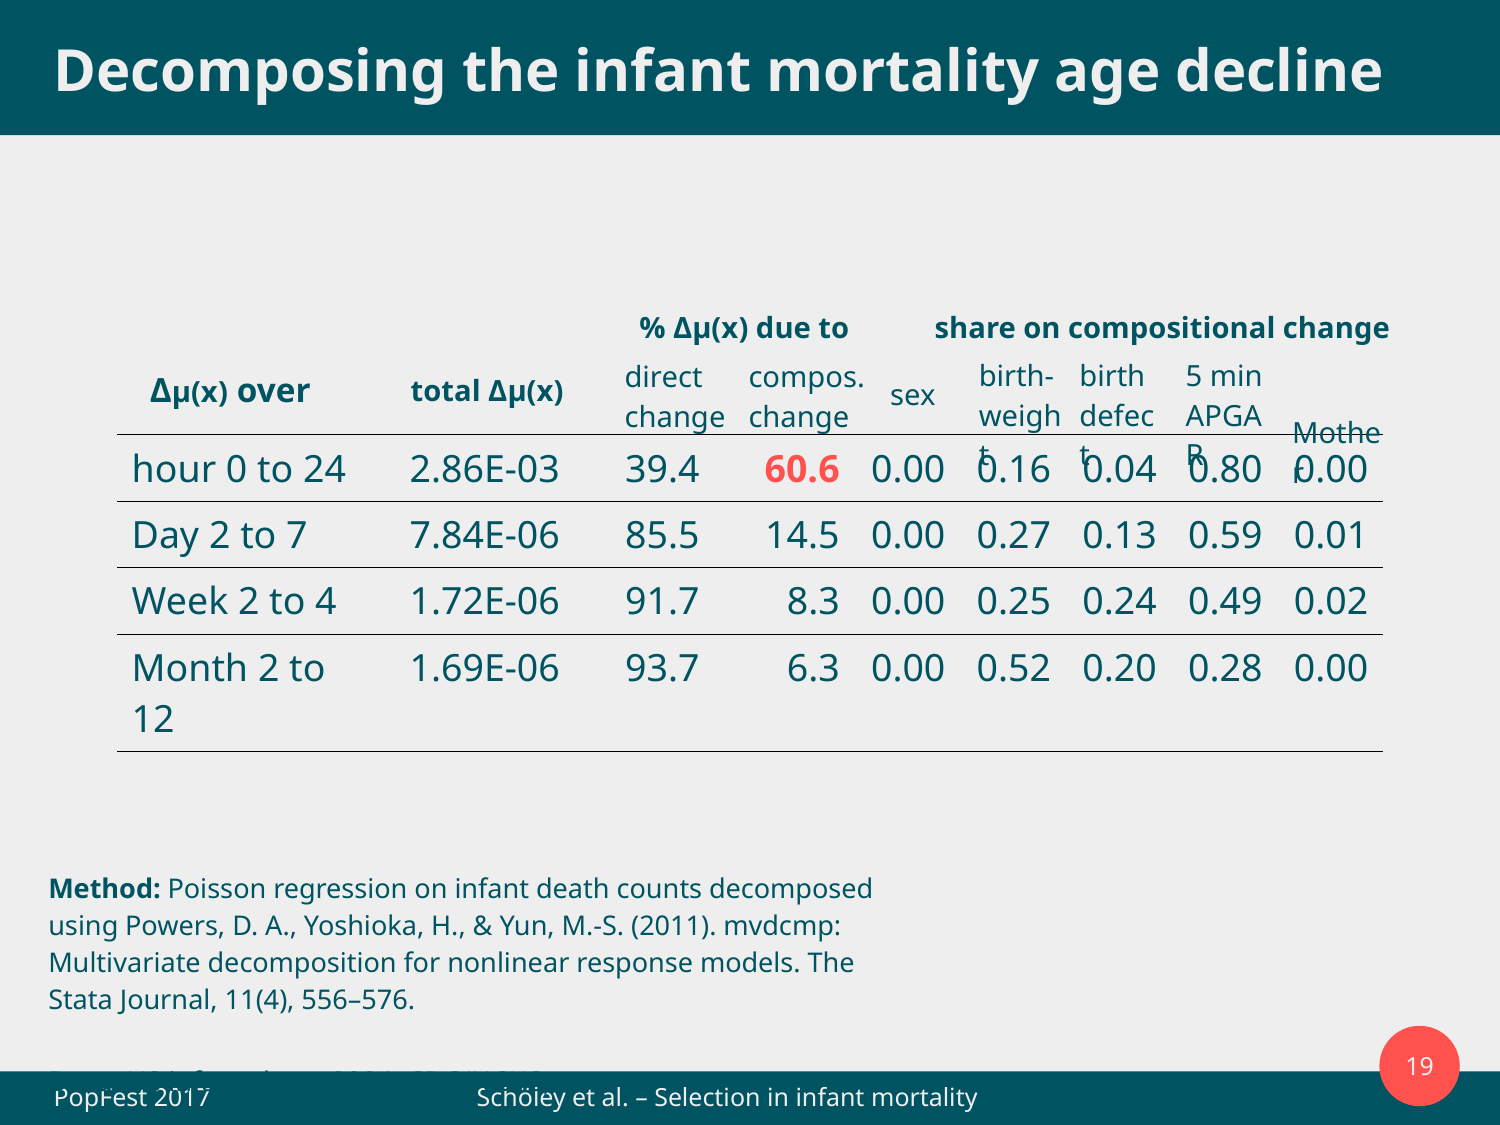

# Decomposing the infant mortality age decline
% Δµ(x) due to
share on compositional change
birth-
weight
birth
defect
5 min
APGAR
compos.
change
direct
change
Δµ(x) over
total Δµ(x)
 Mother
sex
| hour 0 to 24 | 2.86E-03 | 39.4 | 60.6 | 0.00 | 0.16 | 0.04 | 0.80 | 0.00 |
| --- | --- | --- | --- | --- | --- | --- | --- | --- |
| Day 2 to 7 | 7.84E-06 | 85.5 | 14.5 | 0.00 | 0.27 | 0.13 | 0.59 | 0.01 |
| Week 2 to 4 | 1.72E-06 | 91.7 | 8.3 | 0.00 | 0.25 | 0.24 | 0.49 | 0.02 |
| Month 2 to 12 | 1.69E-06 | 93.7 | 6.3 | 0.00 | 0.52 | 0.20 | 0.28 | 0.00 |
Method: Poisson regression on infant death counts decomposed using Powers, D. A., Yoshioka, H., & Yun, M.-S. (2011). mvdcmp: Multivariate decomposition for nonlinear response models. The Stata Journal, 11(4), 556–576.
Data: US infants born 2004. CDC/NCHS,
19
PopFest 2017
Schöley et al. – Selection in infant mortality